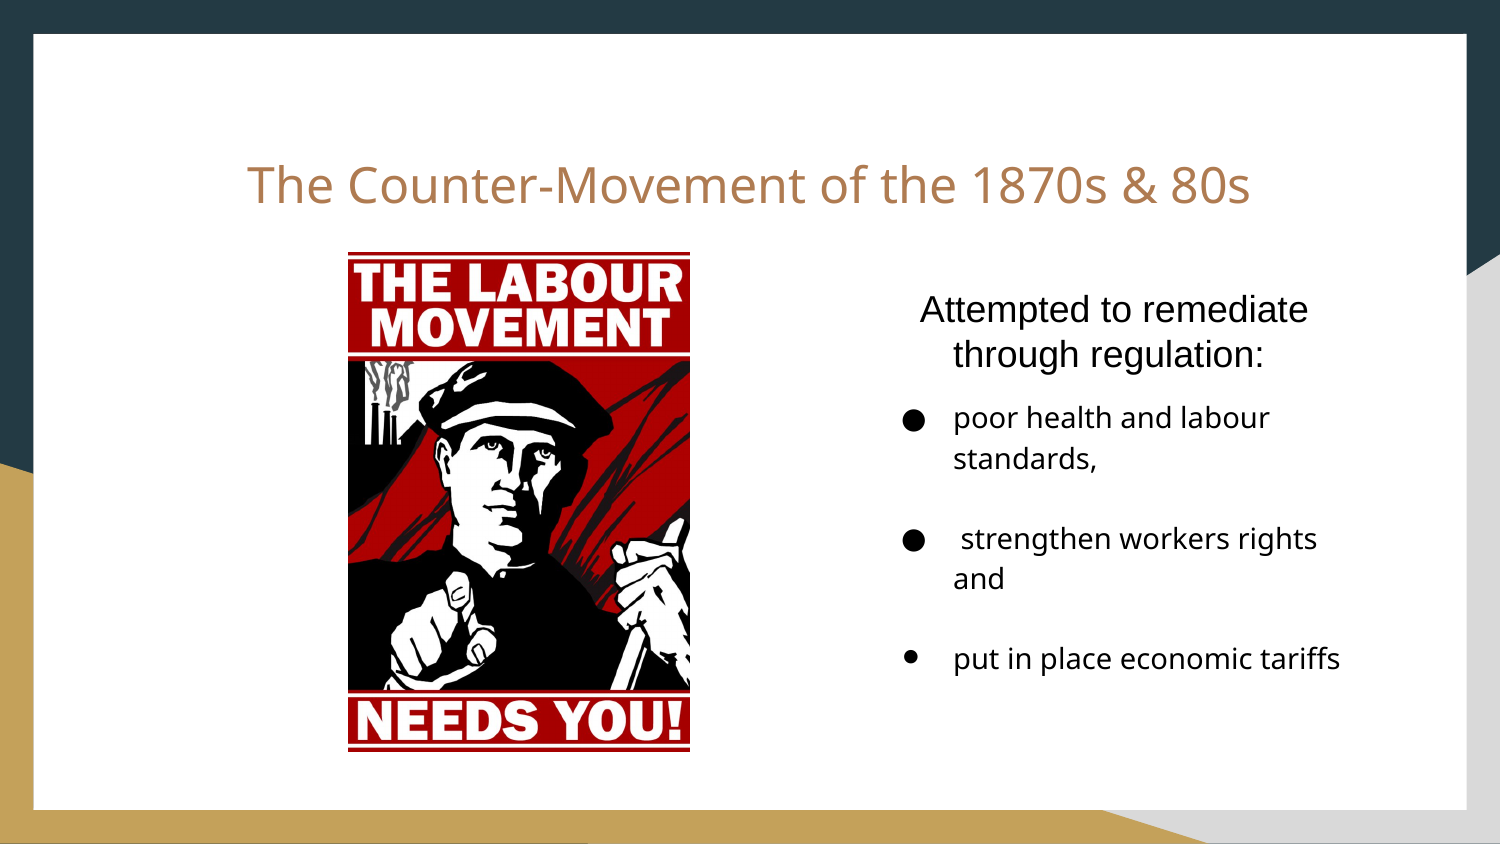

# The Counter-Movement of the 1870s & 80s
Attempted to remediate through regulation:
poor health and labour standards,
 strengthen workers rights and
put in place economic tariffs